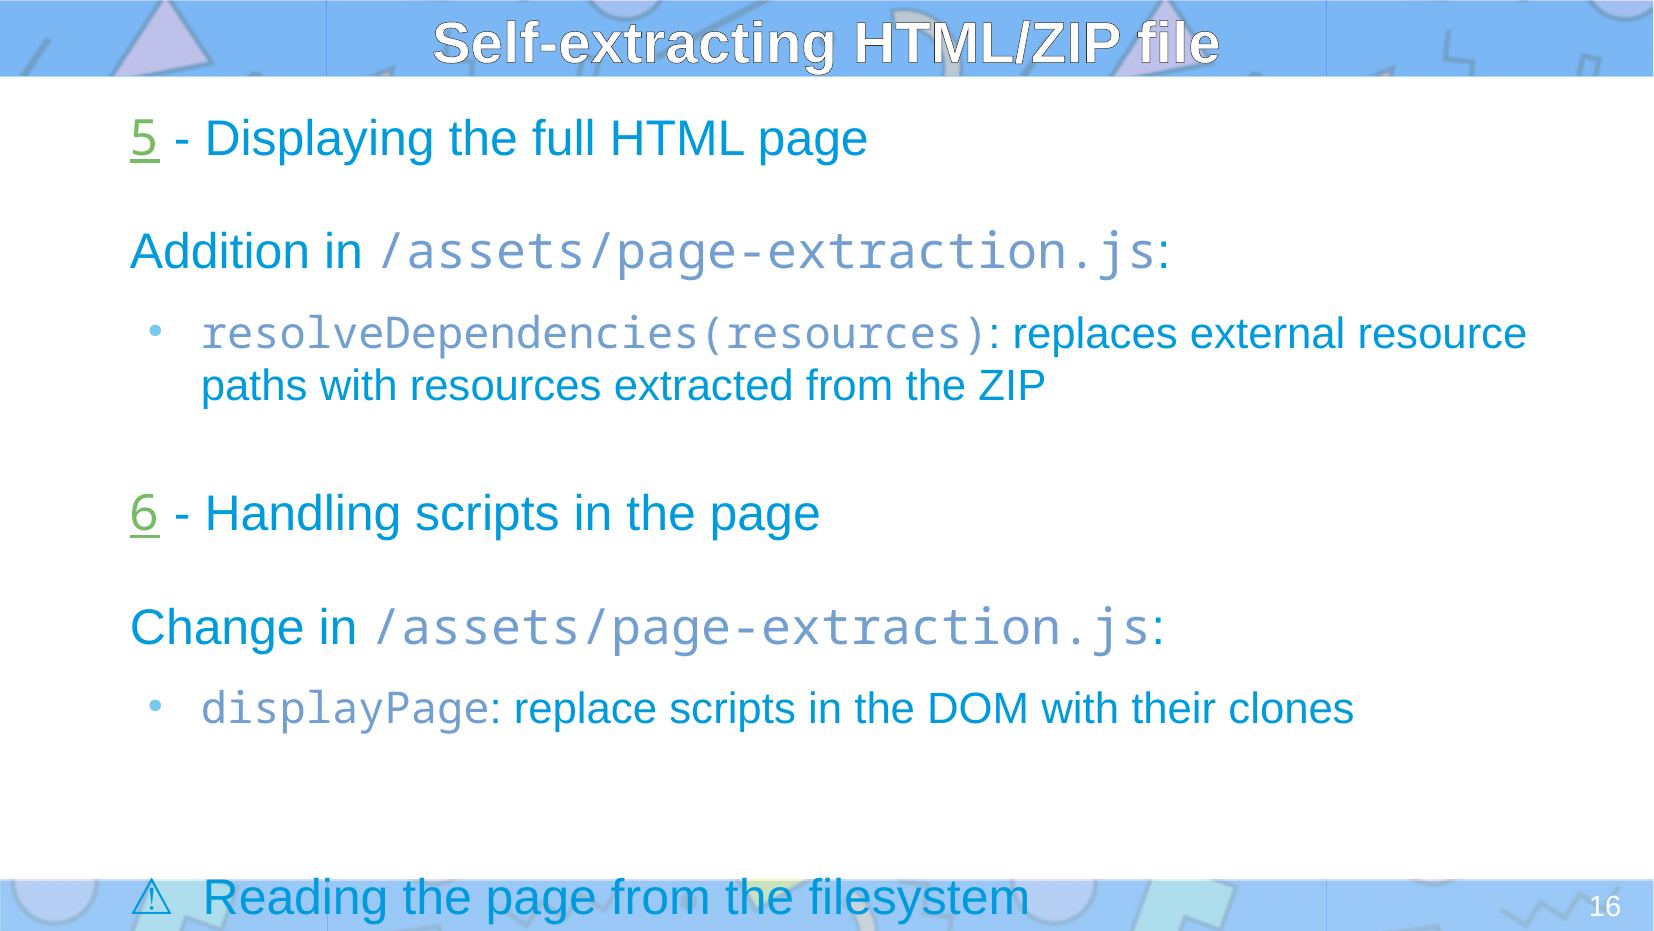

# Self-extracting HTML/ZIP file
5️ - Displaying the full HTML page
Addition in /assets/page-extraction.js:
resolveDependencies(resources): replaces external resource paths with resources extracted from the ZIP
6 - Handling scripts in the page
Change in /assets/page-extraction.js:
displayPage: replace scripts in the DOM with their clones
⚠️ Reading the page from the filesystem
16